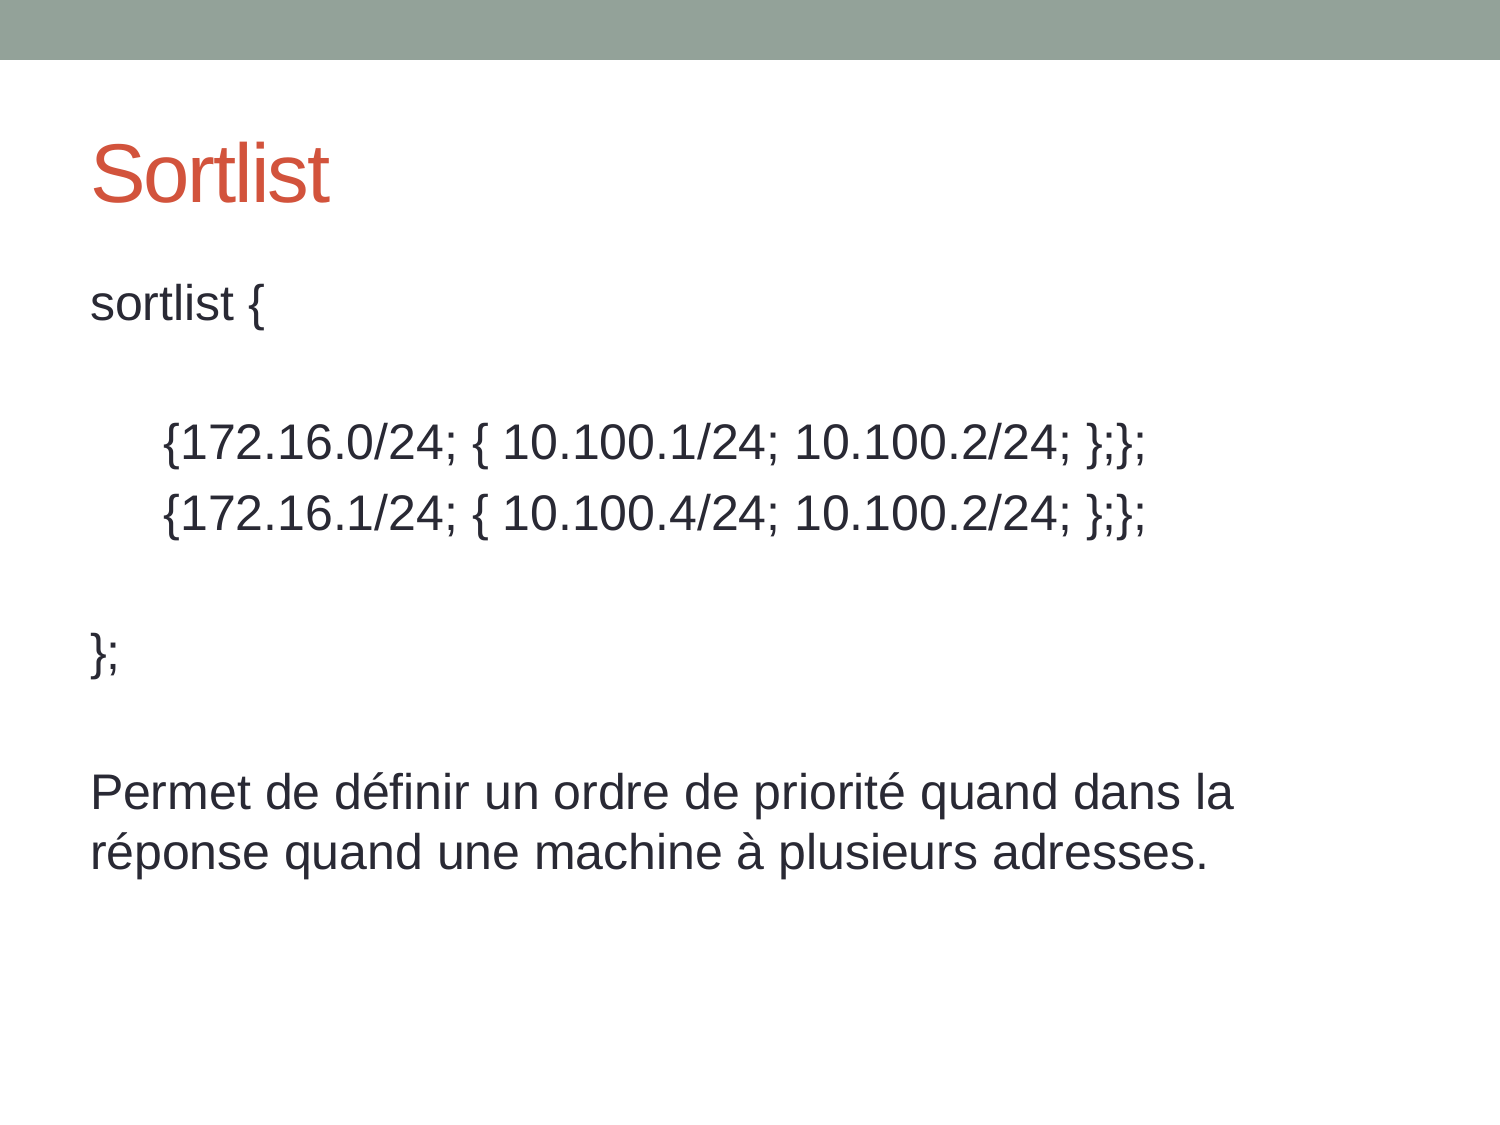

# Sortlist
sortlist {
	{172.16.0/24; { 10.100.1/24; 10.100.2/24; };};
	{172.16.1/24; { 10.100.4/24; 10.100.2/24; };};
};
Permet de définir un ordre de priorité quand dans la réponse quand une machine à plusieurs adresses.